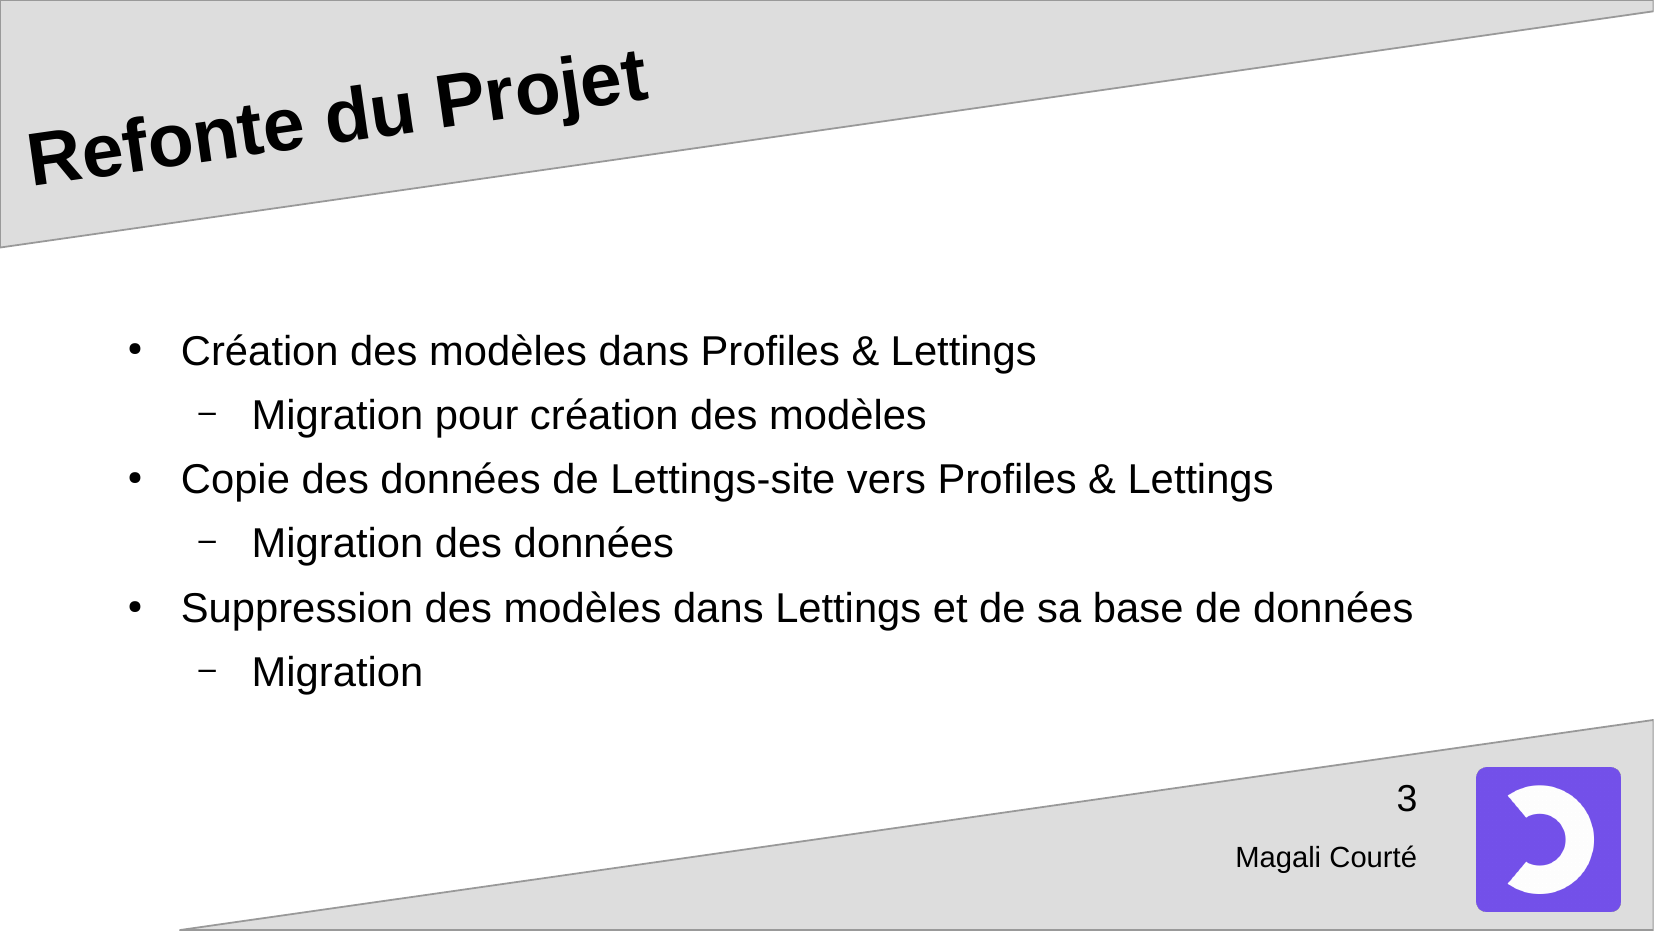

# Refonte du Projet
Création des modèles dans Profiles & Lettings
Migration pour création des modèles
Copie des données de Lettings-site vers Profiles & Lettings
Migration des données
Suppression des modèles dans Lettings et de sa base de données
Migration
3